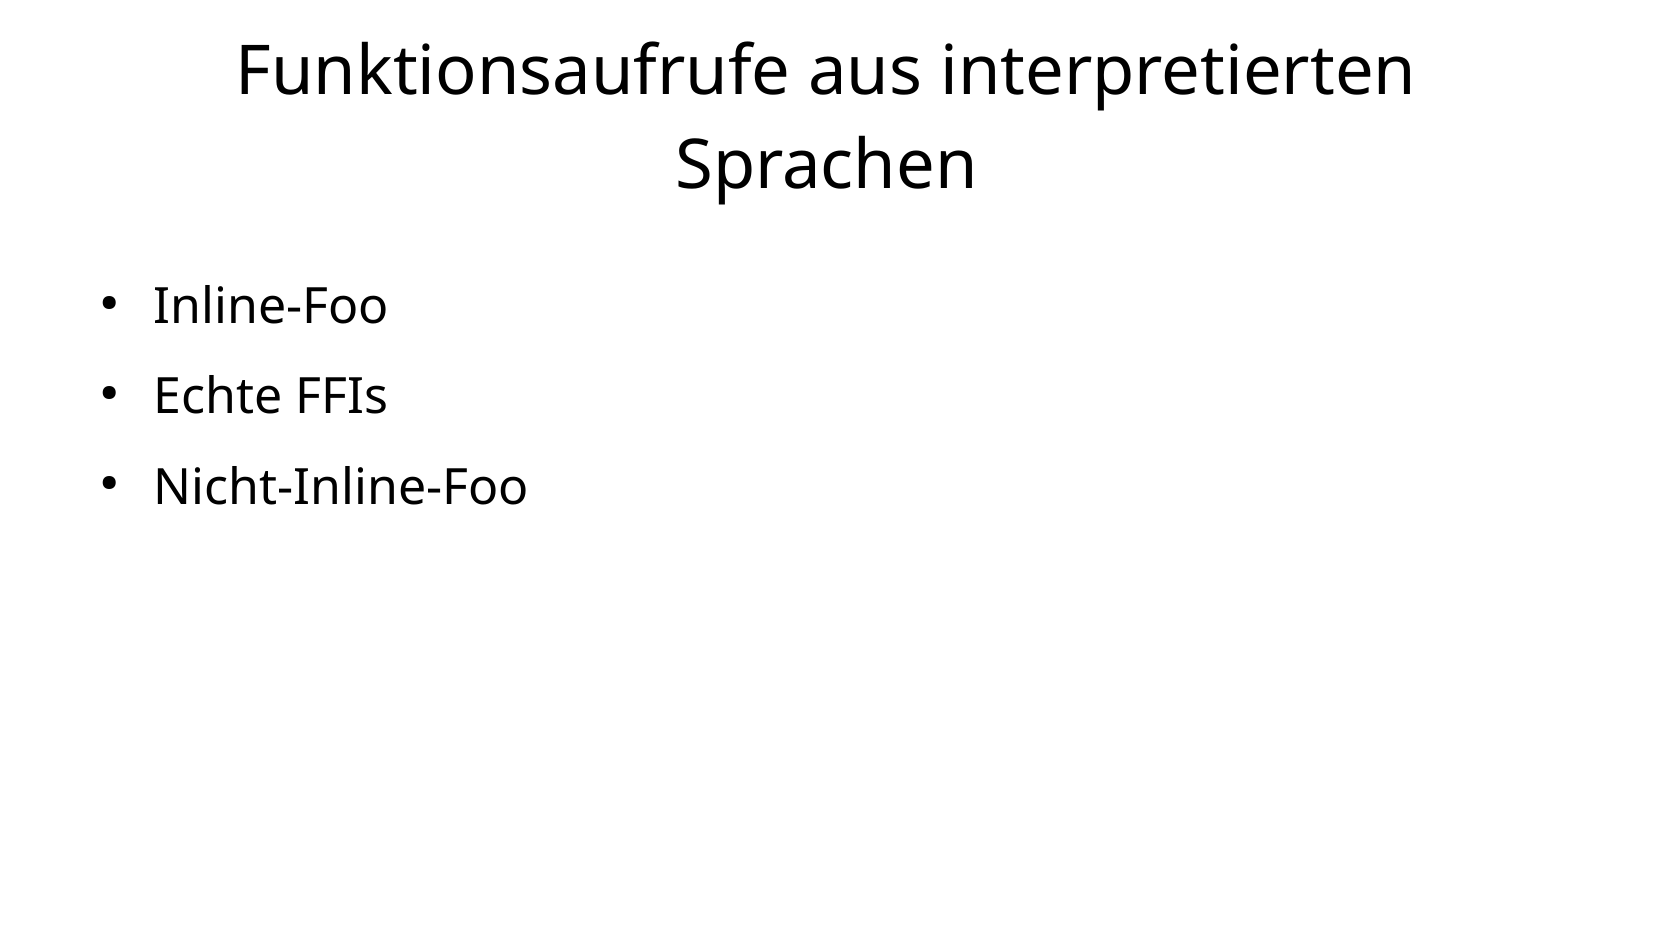

# Funktionsaufrufe aus interpretierten Sprachen
Inline-Foo
Echte FFIs
Nicht-Inline-Foo